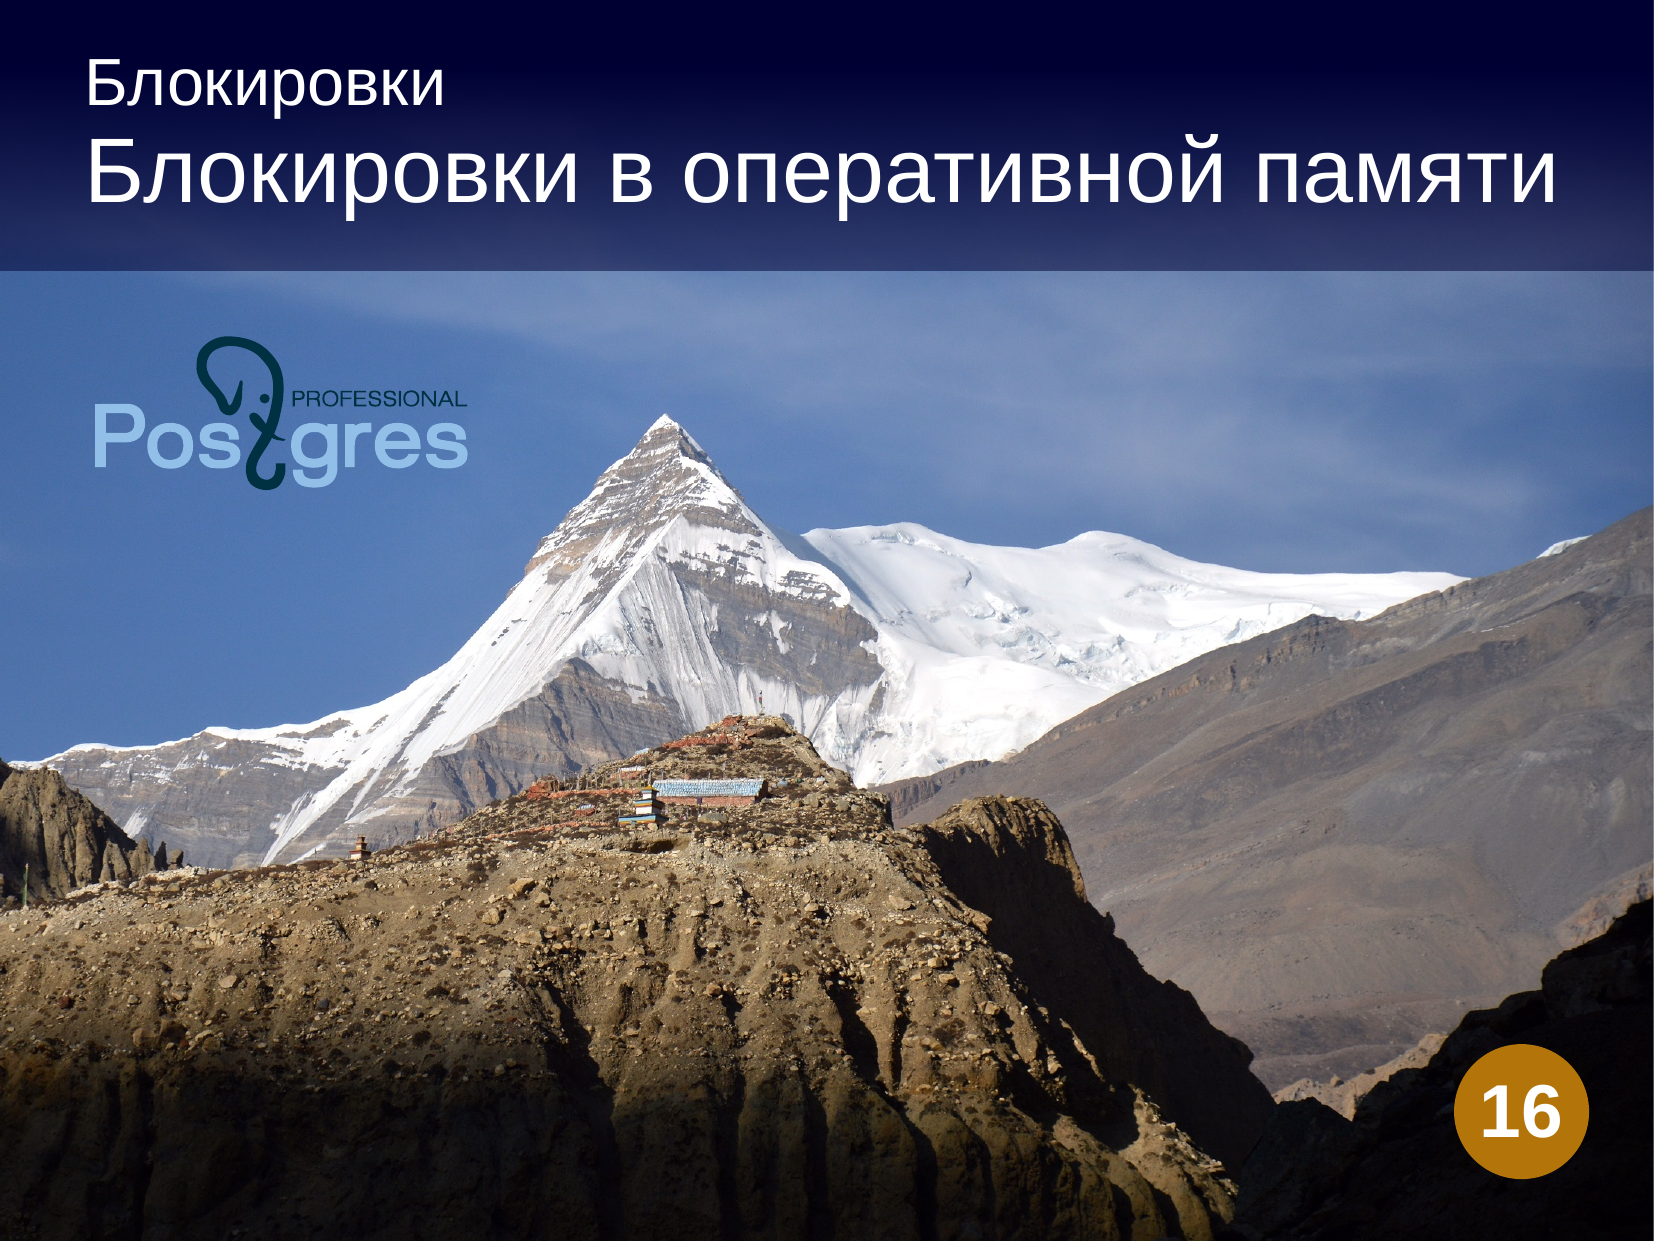

# Блокировки Блокировки в оперативной памяти
16